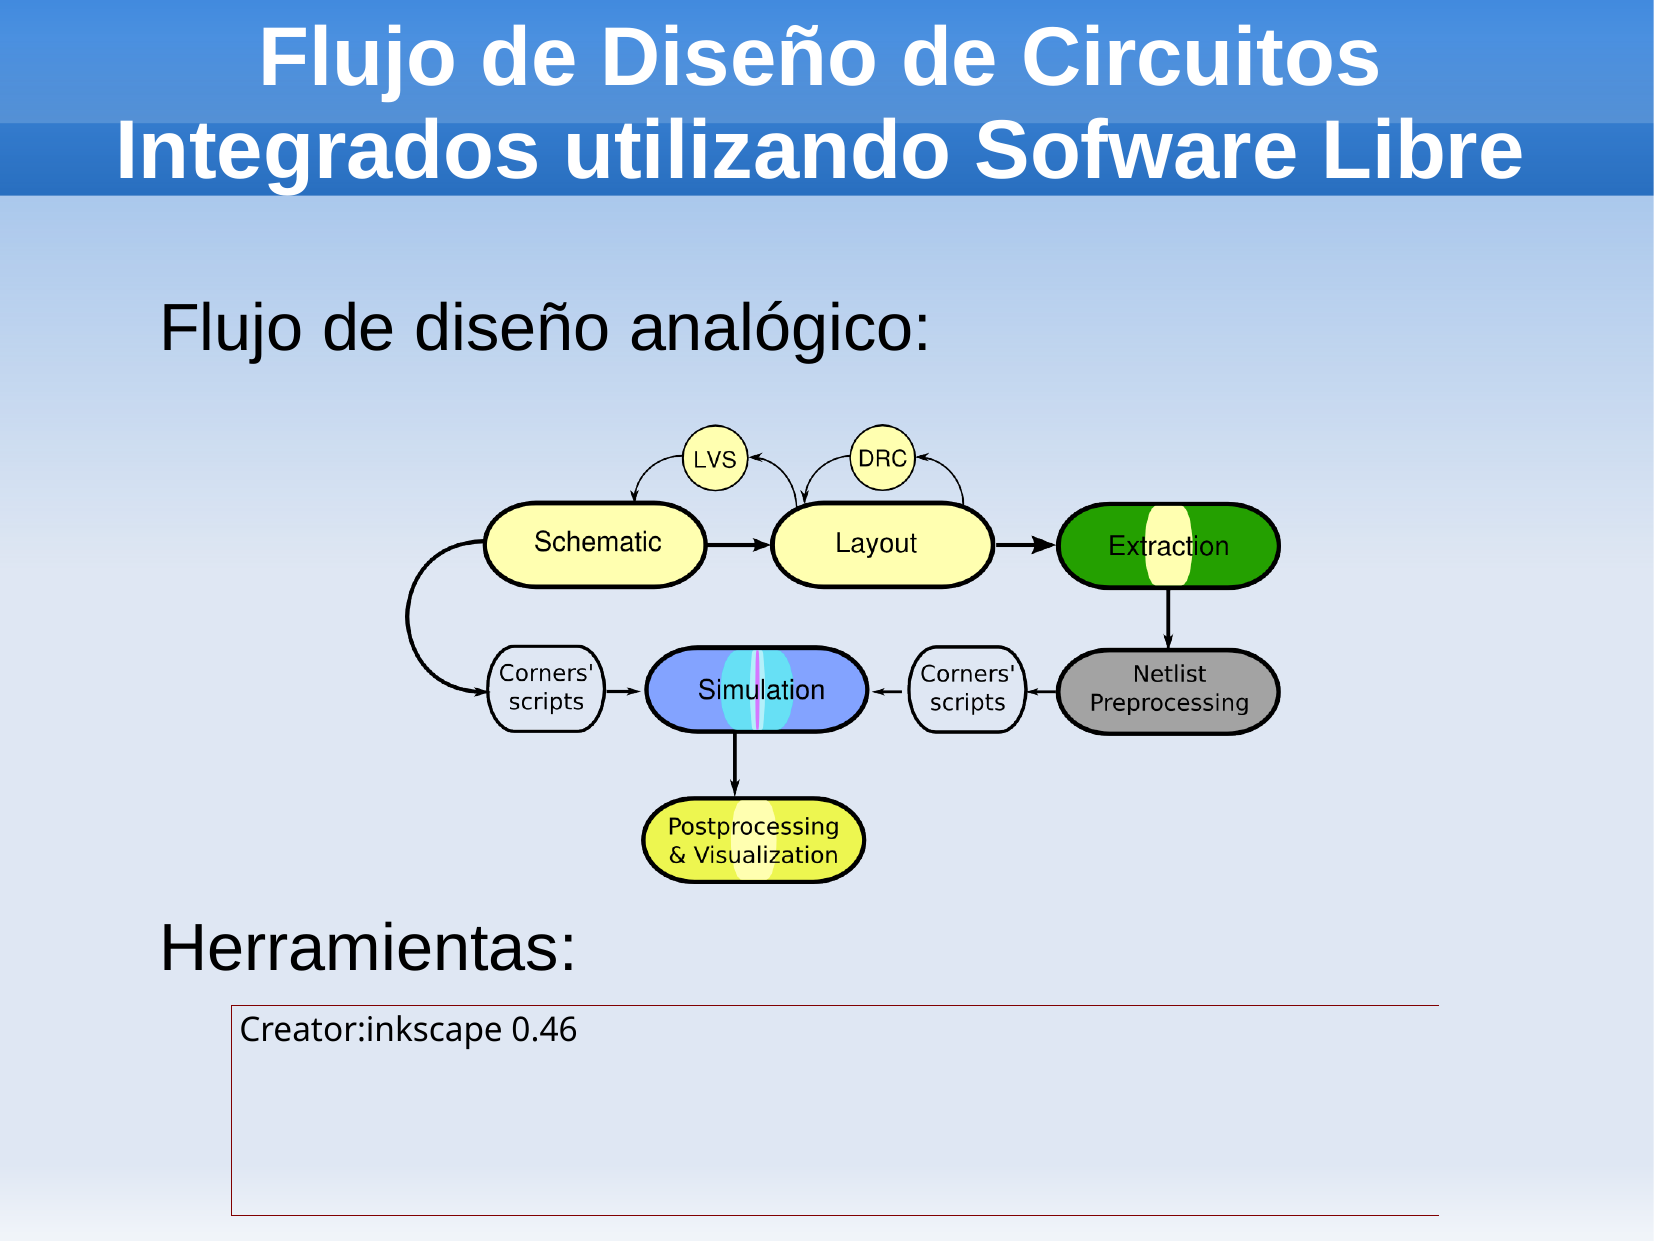

# Flujo de Diseño de Circuitos Integrados utilizando Sofware Libre
Flujo de diseño analógico:
Herramientas: